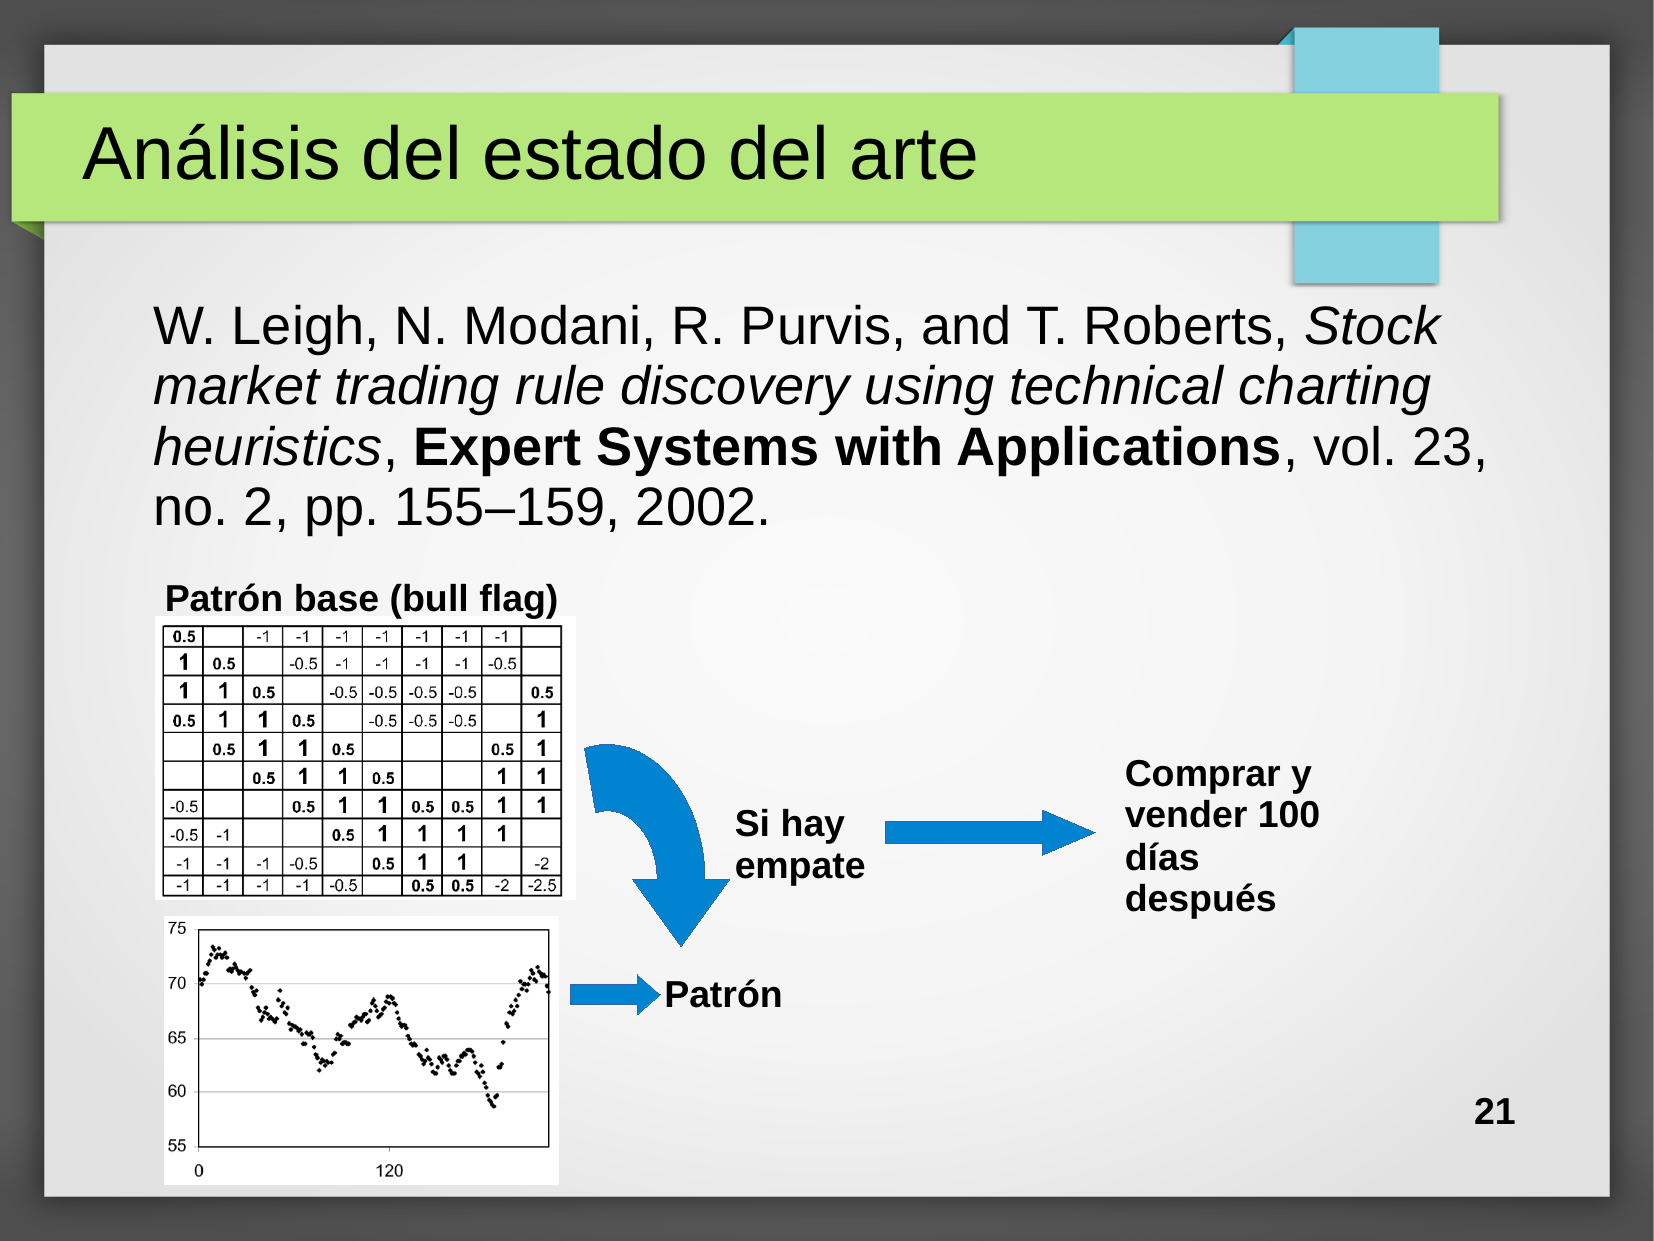

# Análisis del estado del arte
W. Leigh, N. Modani, R. Purvis, and T. Roberts, Stock market trading rule discovery using technical charting heuristics, Expert Systems with Applications, vol. 23, no. 2, pp. 155–159, 2002.
Patrón base (bull flag)
Comprar y vender 100 días después
Si hay empate
Patrón